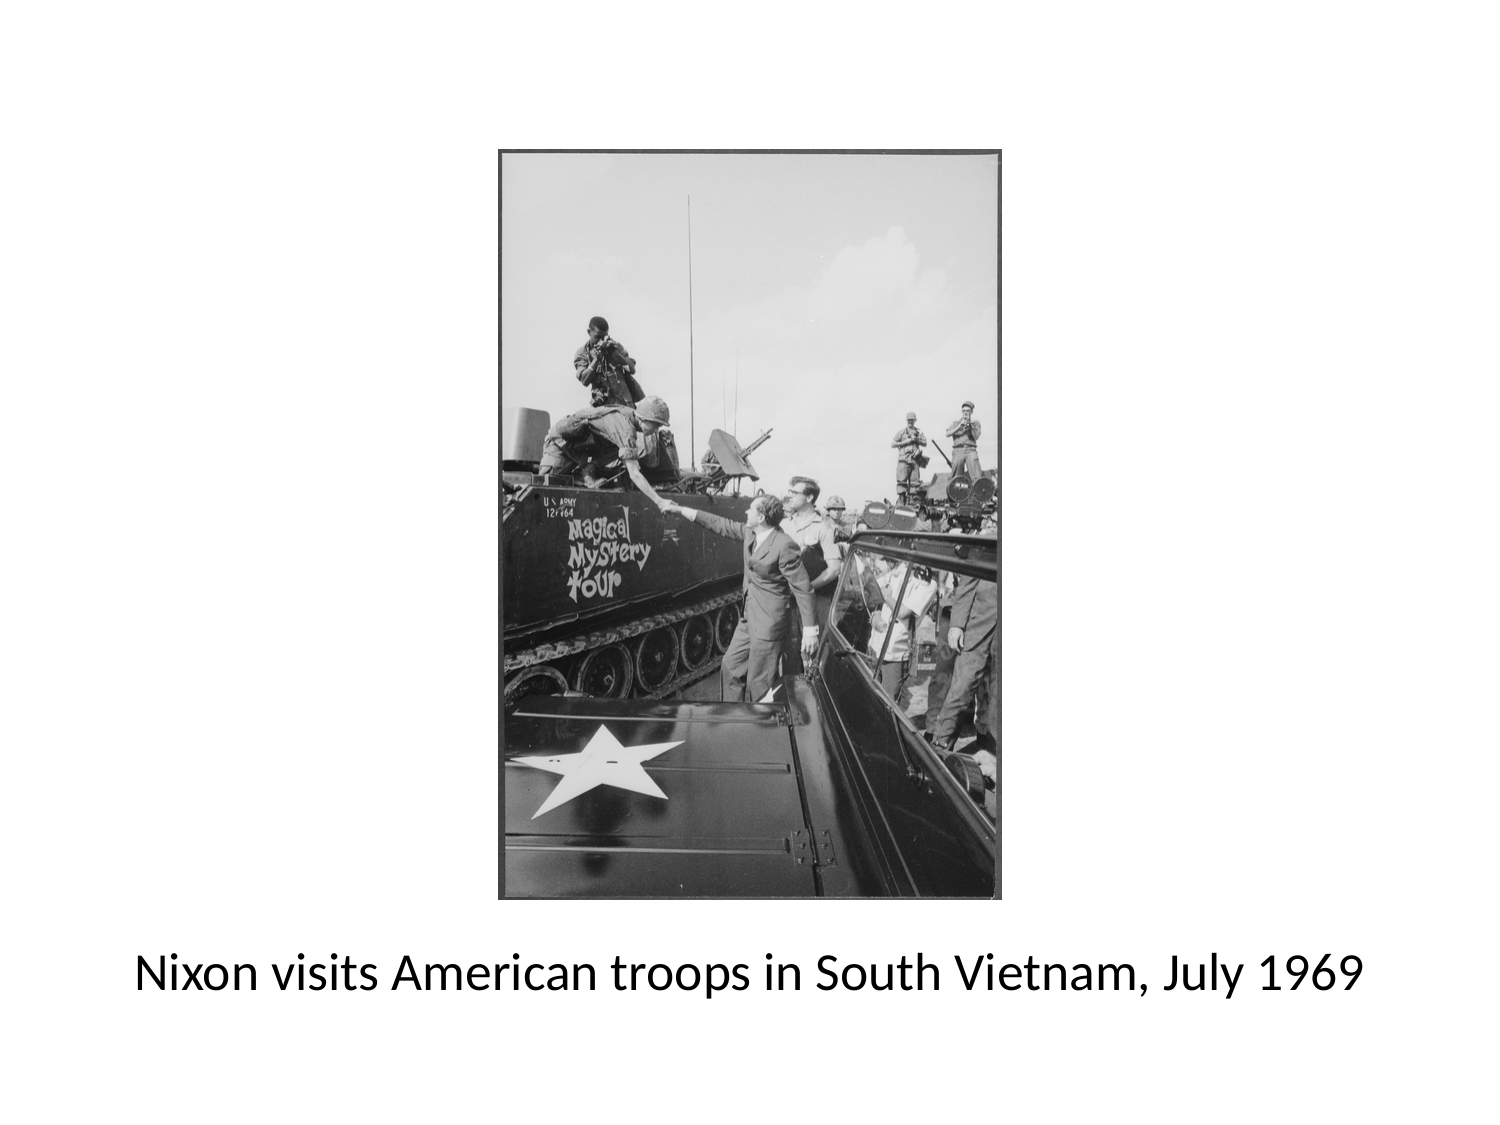

Nixon visits American troops in South Vietnam, July 1969